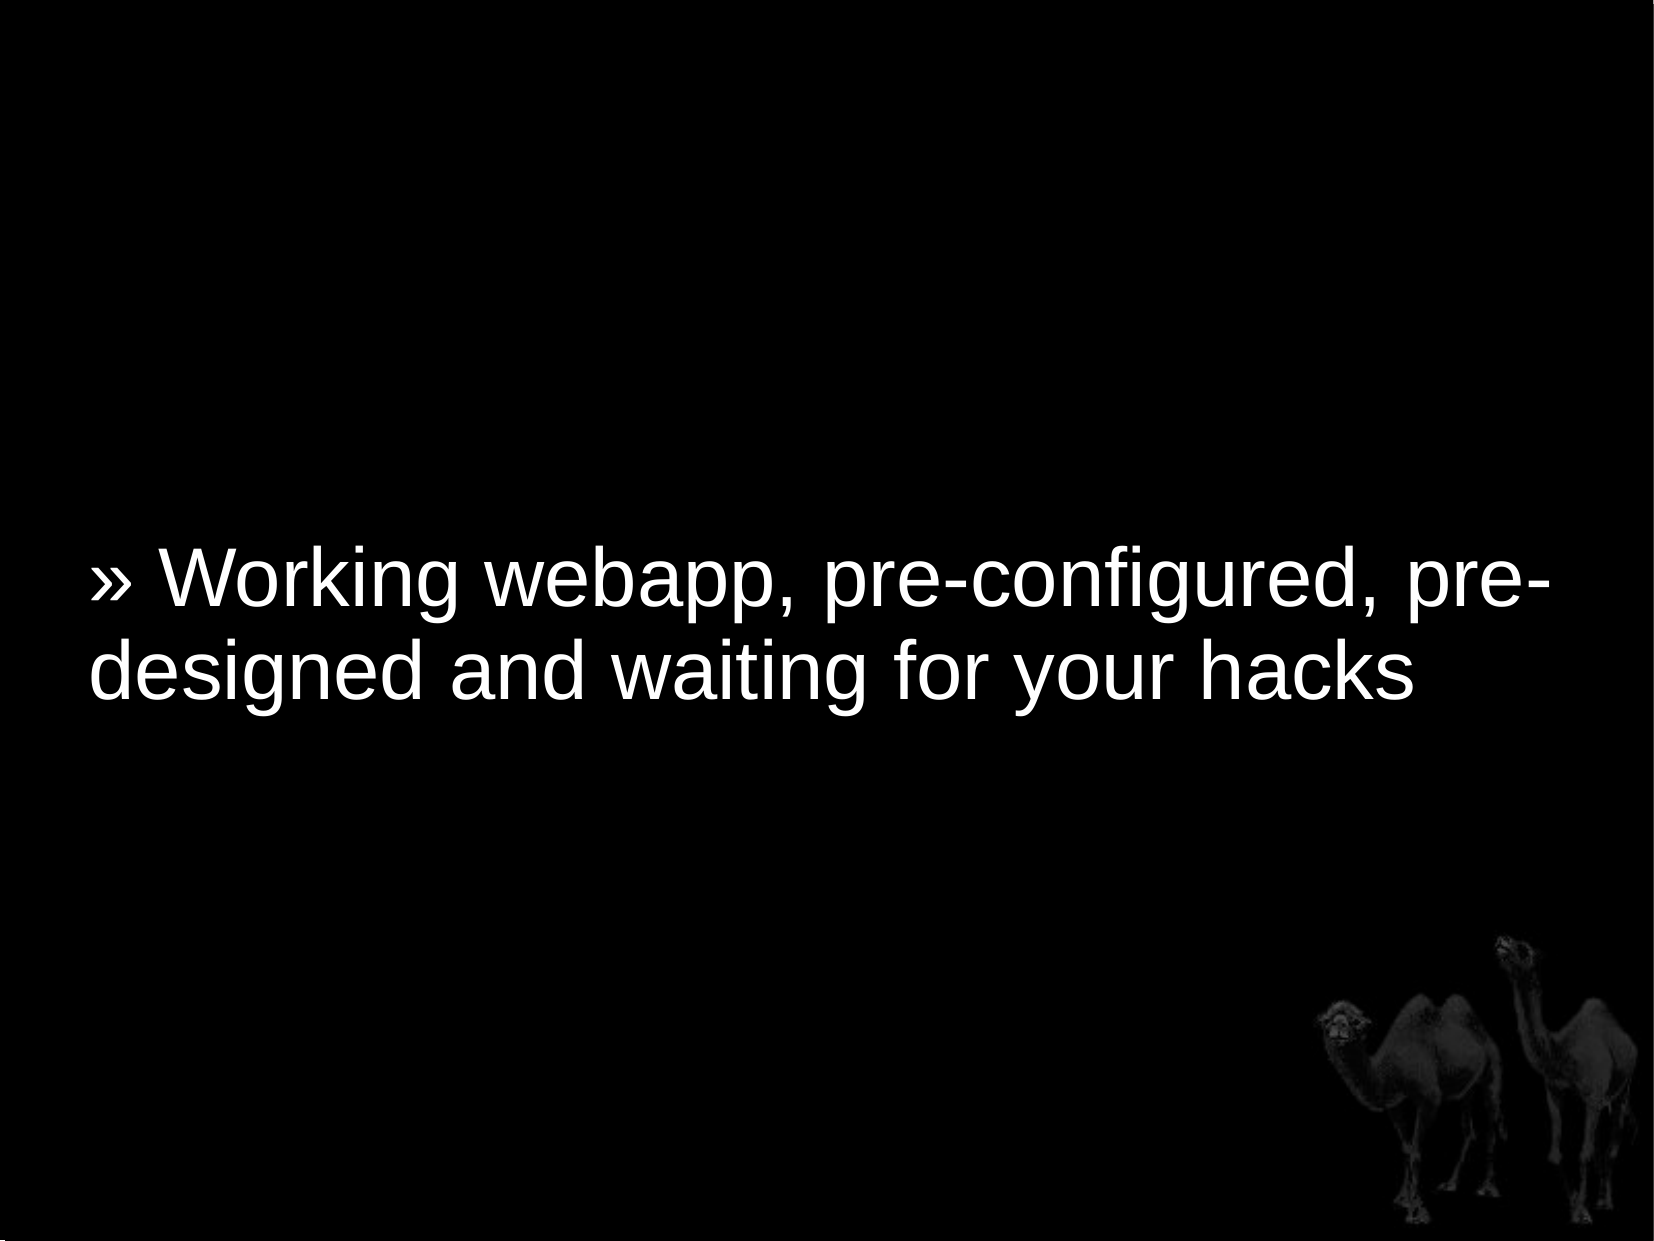

# » Working webapp, pre-configured, pre-designed and waiting for your hacks